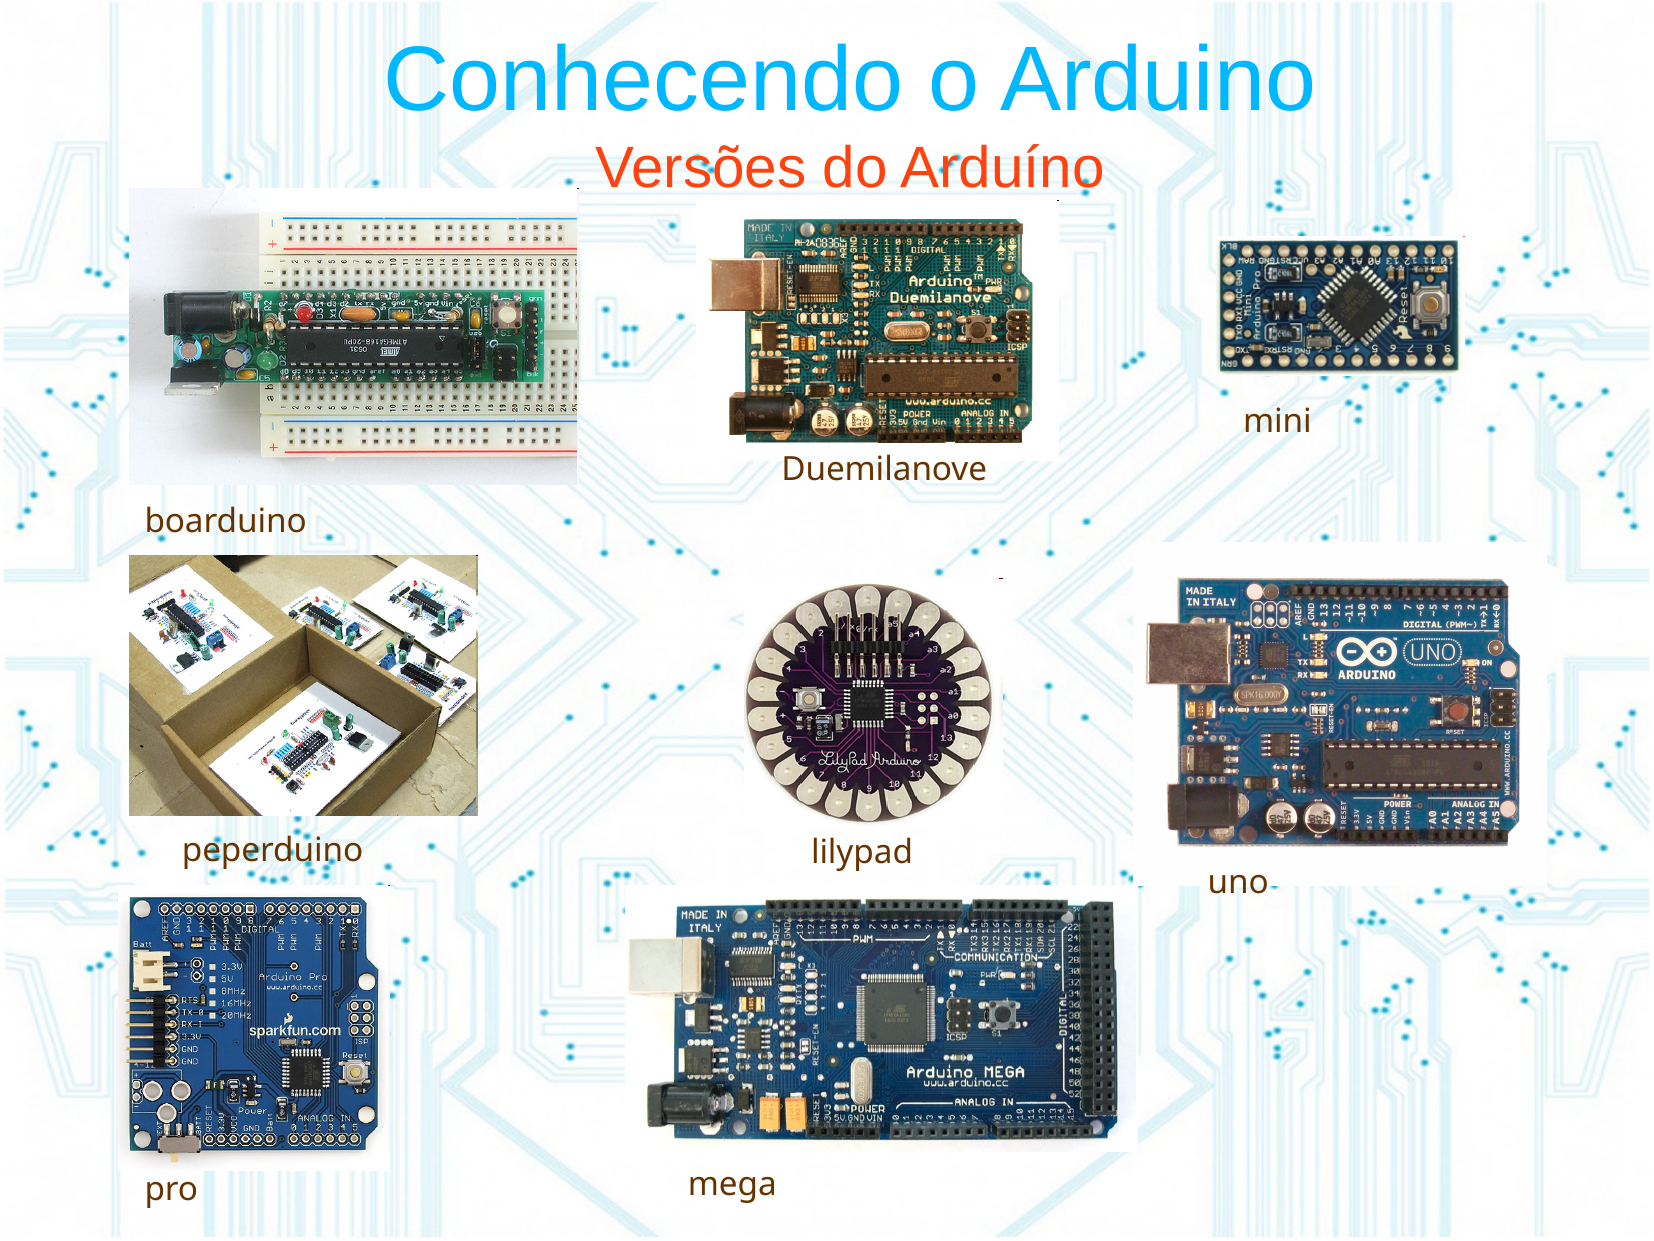

# Conhecendo o Arduino Versões do Arduíno
mini
Duemilanove
boarduino
peperduino
lilypad
uno
mega
pro